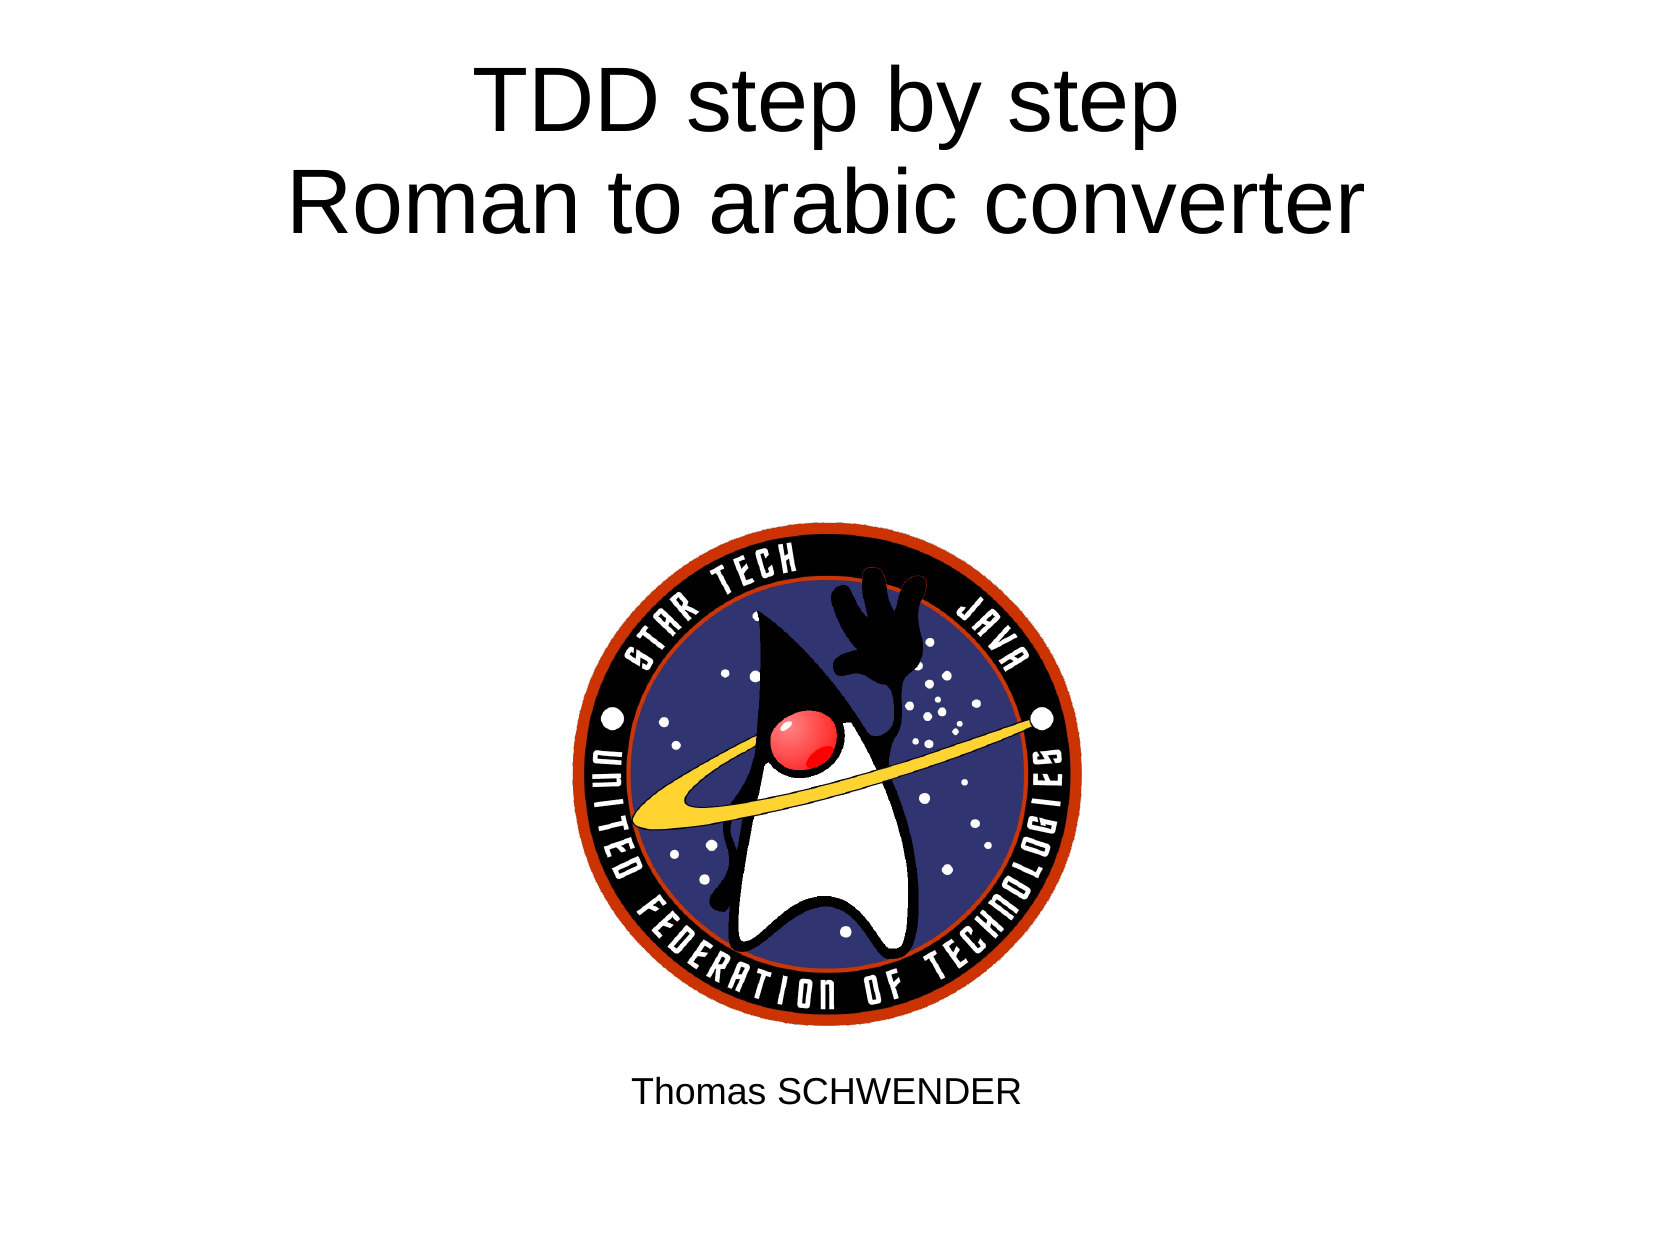

# TDD step by step Roman to arabic converter
Thomas SCHWENDER